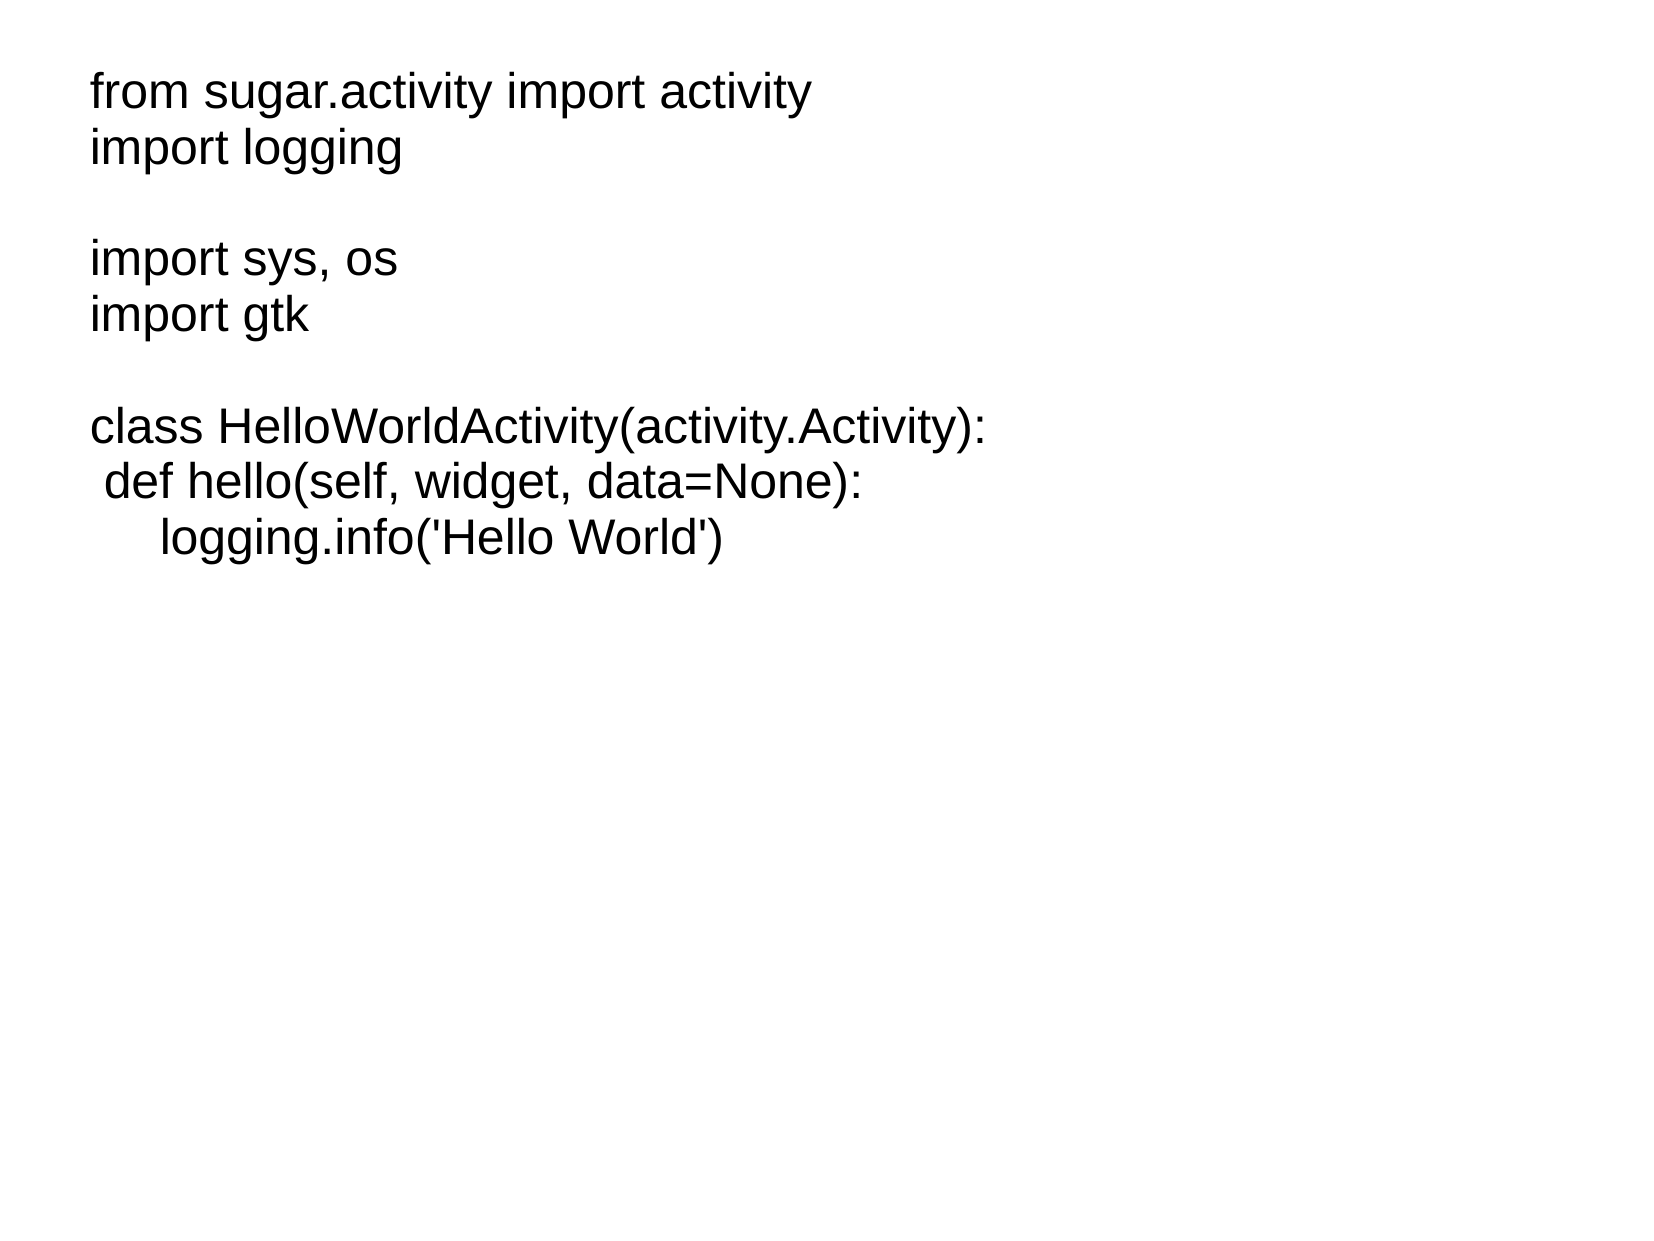

from sugar.activity import activity
import logging
import sys, os
import gtk
class HelloWorldActivity(activity.Activity):
 def hello(self, widget, data=None):
 logging.info('Hello World')